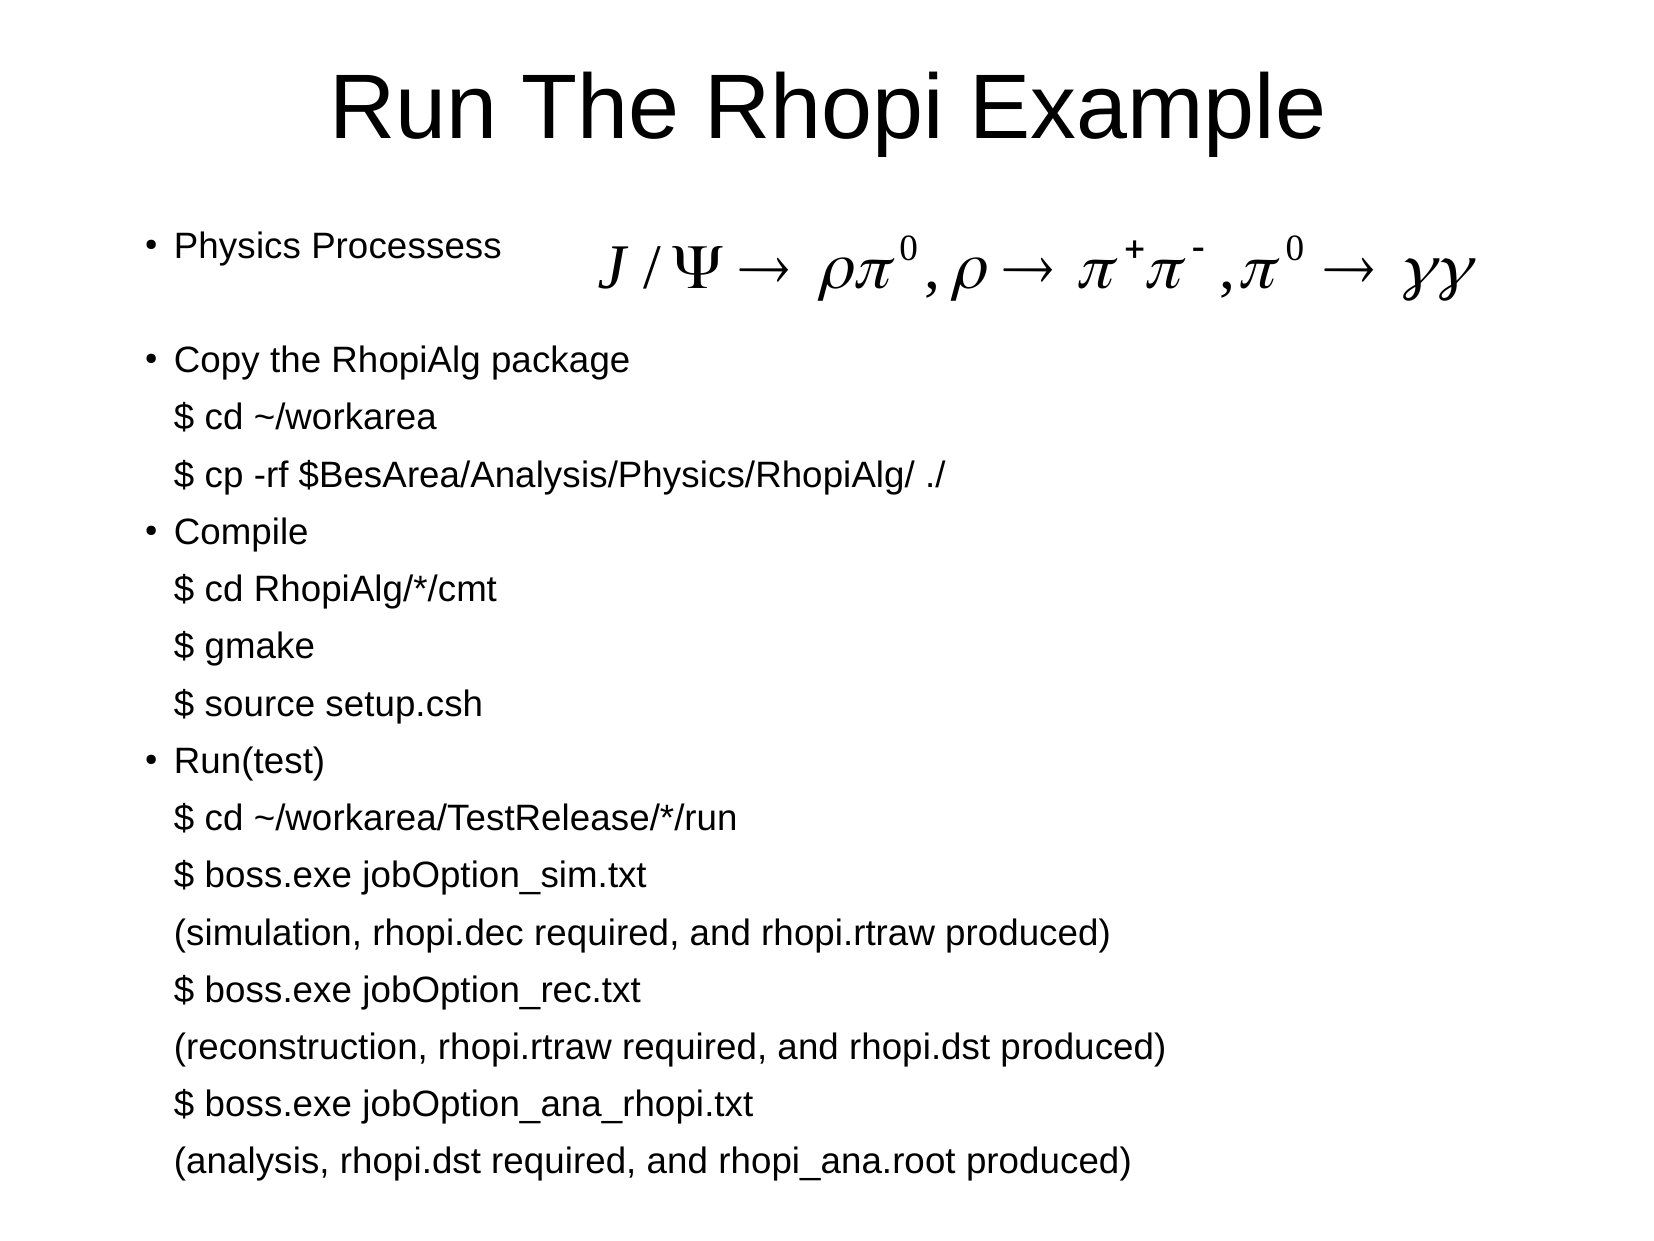

# Run The Rhopi Example
Physics Processess
Copy the RhopiAlg package
$ cd ~/workarea
$ cp -rf $BesArea/Analysis/Physics/RhopiAlg/ ./
Compile
$ cd RhopiAlg/*/cmt
$ gmake
$ source setup.csh
Run(test)
$ cd ~/workarea/TestRelease/*/run
$ boss.exe jobOption_sim.txt
(simulation, rhopi.dec required, and rhopi.rtraw produced)
$ boss.exe jobOption_rec.txt
(reconstruction, rhopi.rtraw required, and rhopi.dst produced)
$ boss.exe jobOption_ana_rhopi.txt
(analysis, rhopi.dst required, and rhopi_ana.root produced)